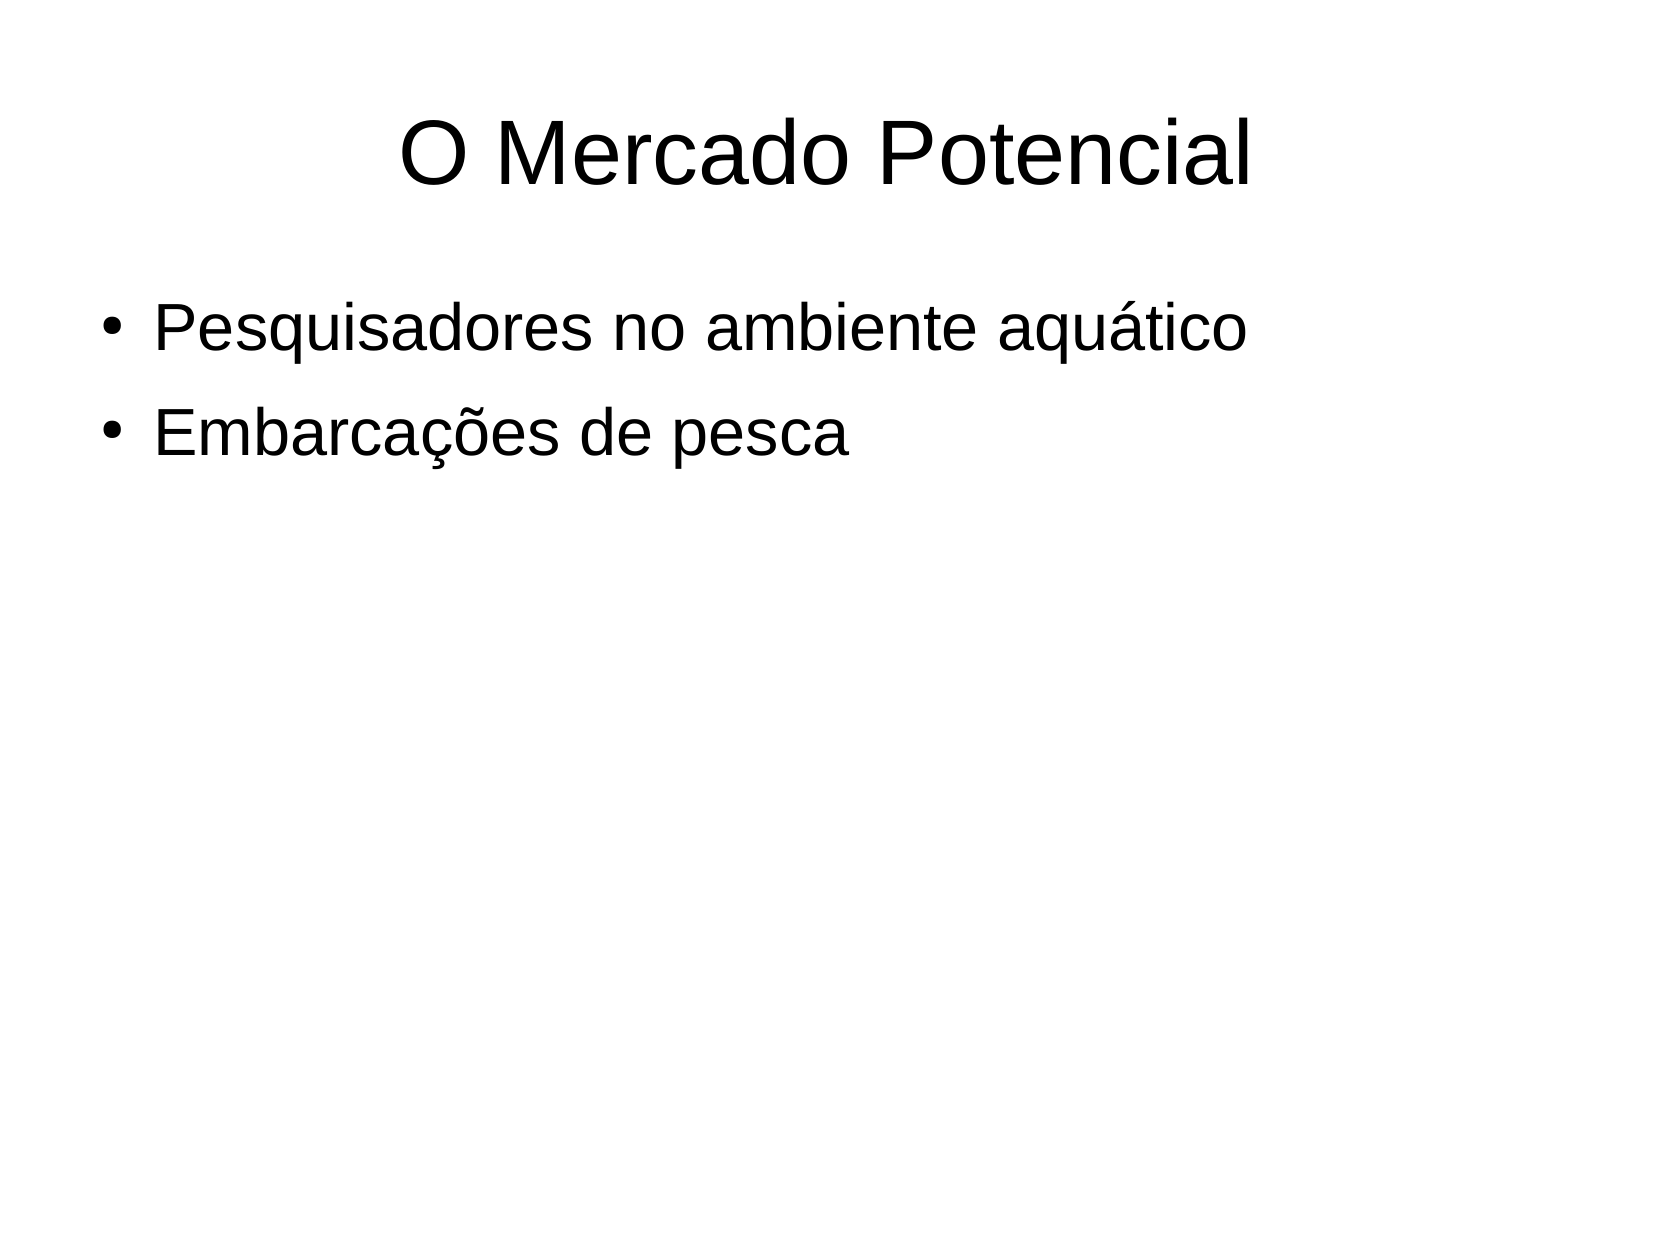

# O Mercado Potencial
Pesquisadores no ambiente aquático
Embarcações de pesca